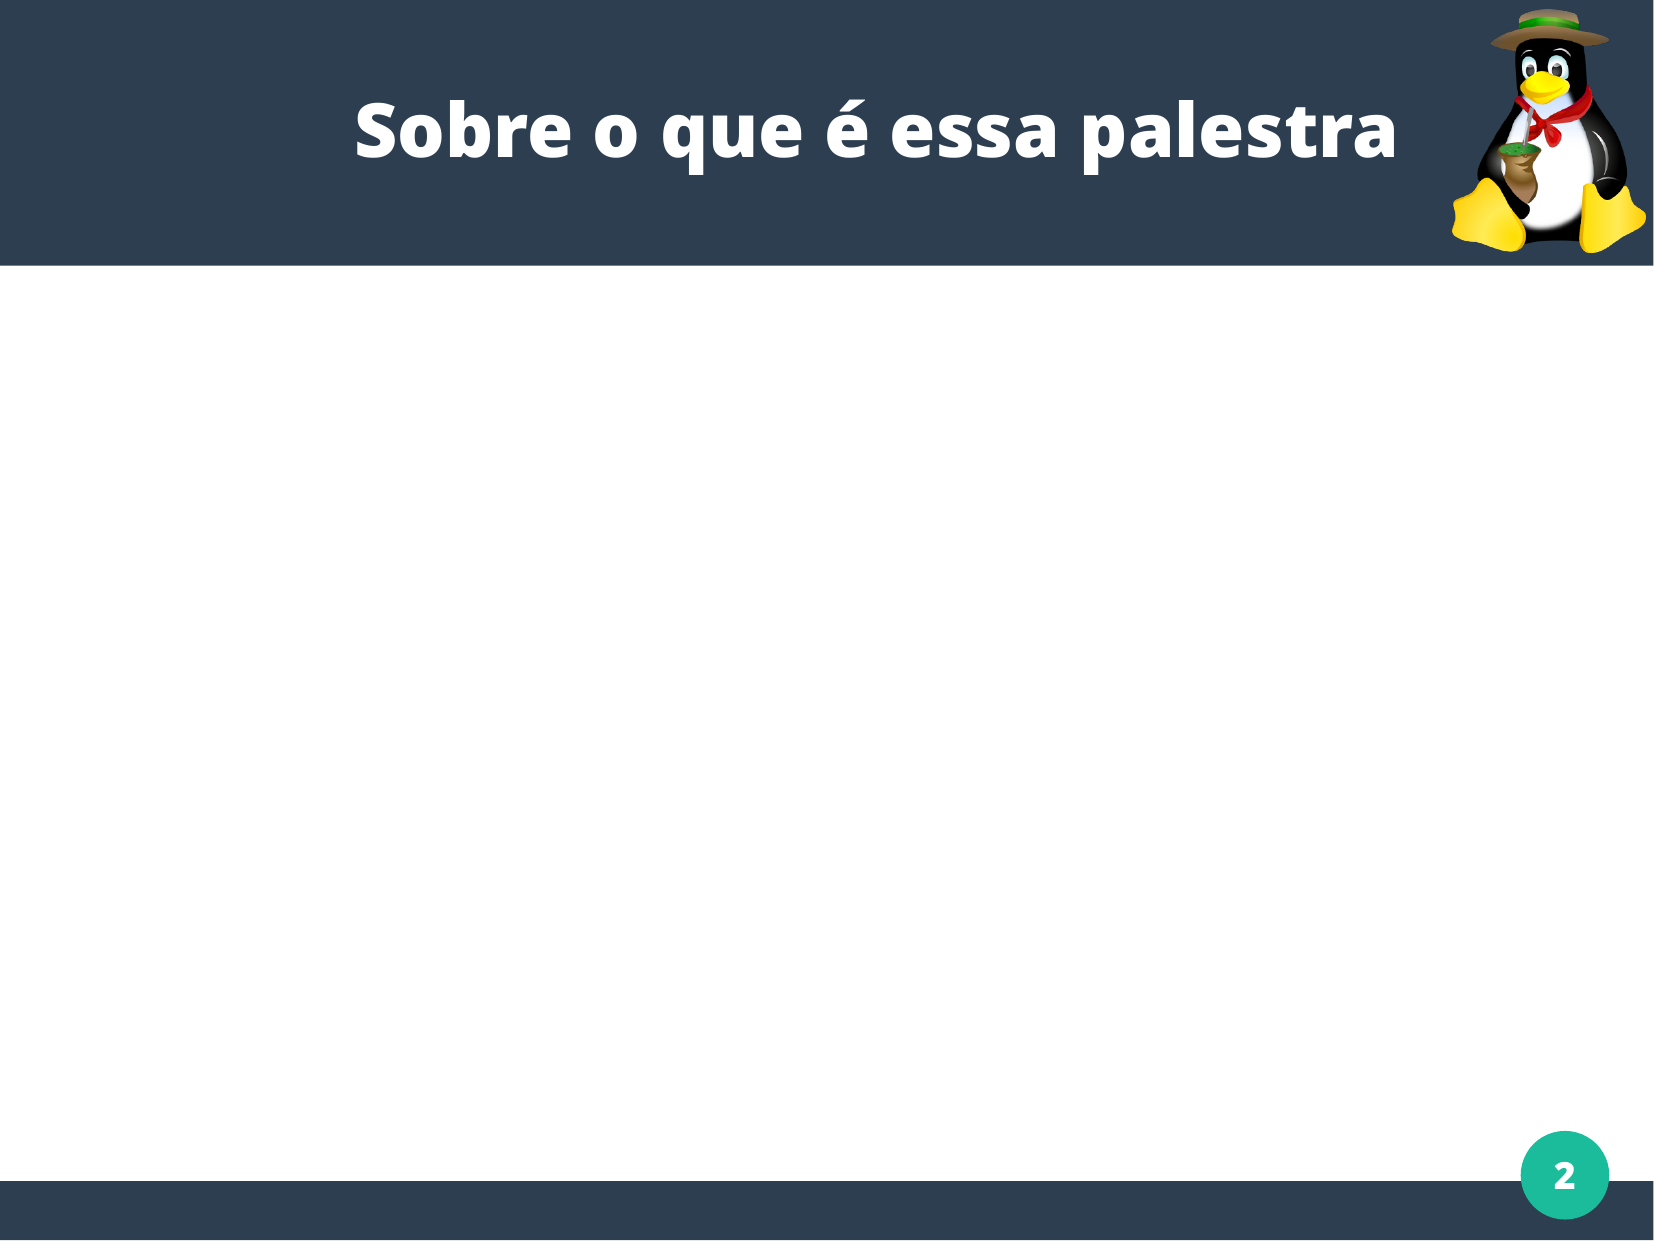

# Sobre o que é essa palestra
2